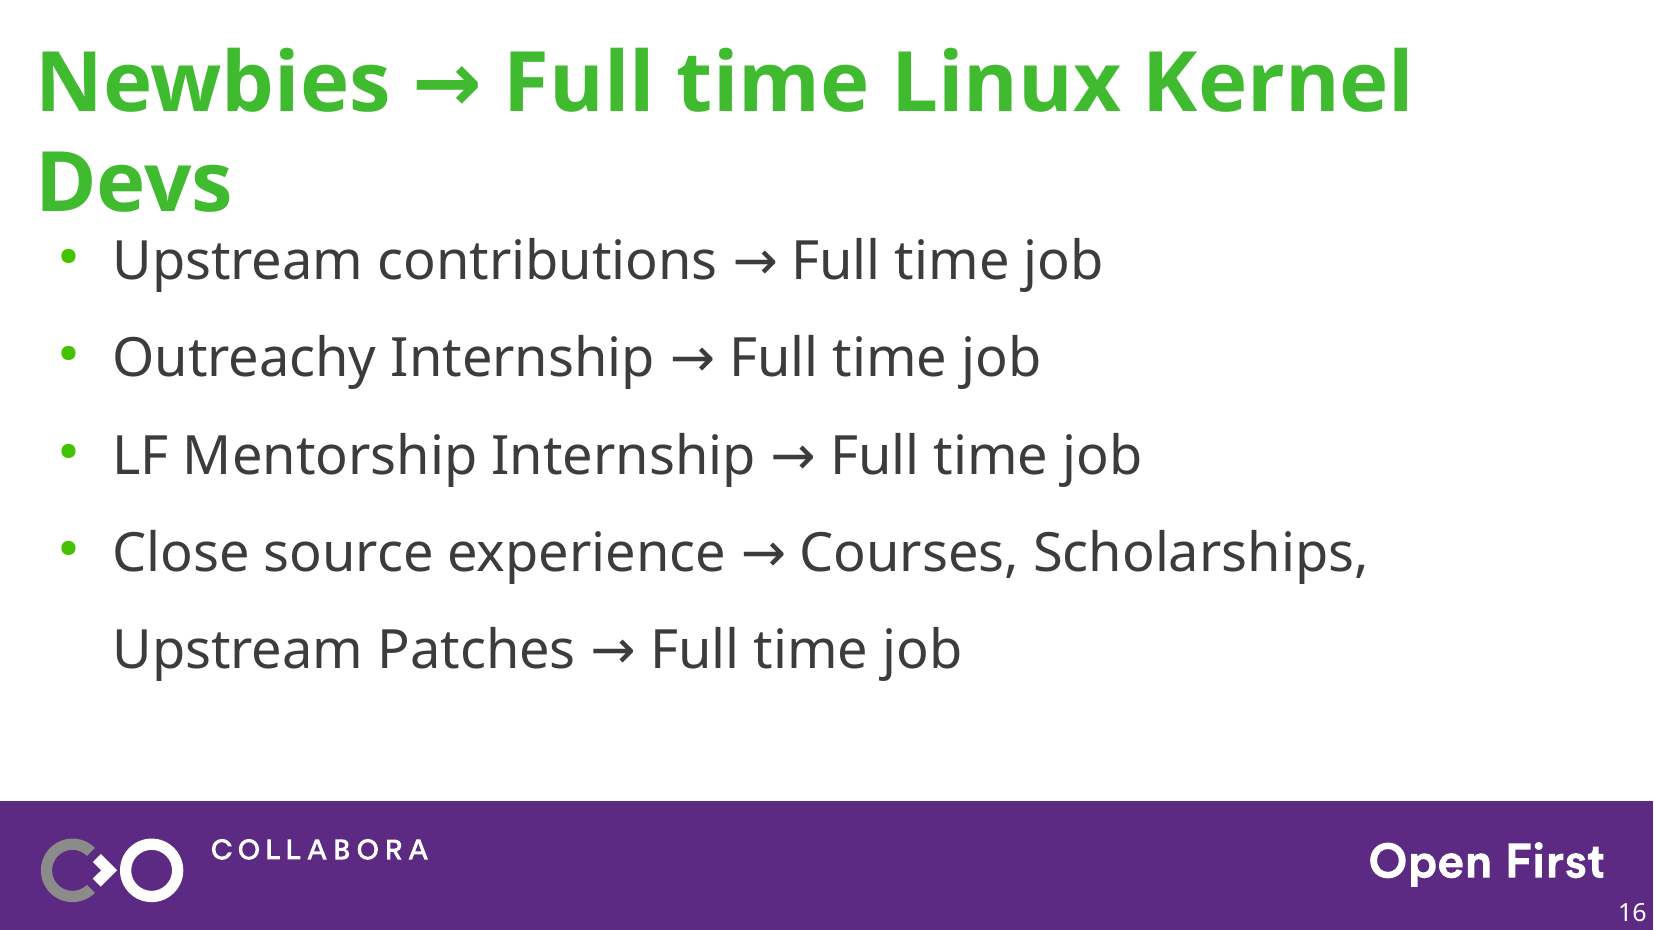

# Newbies → Full time Linux Kernel Devs
Upstream contributions → Full time job
Outreachy Internship → Full time job
LF Mentorship Internship → Full time job
Close source experience → Courses, Scholarships, Upstream Patches → Full time job